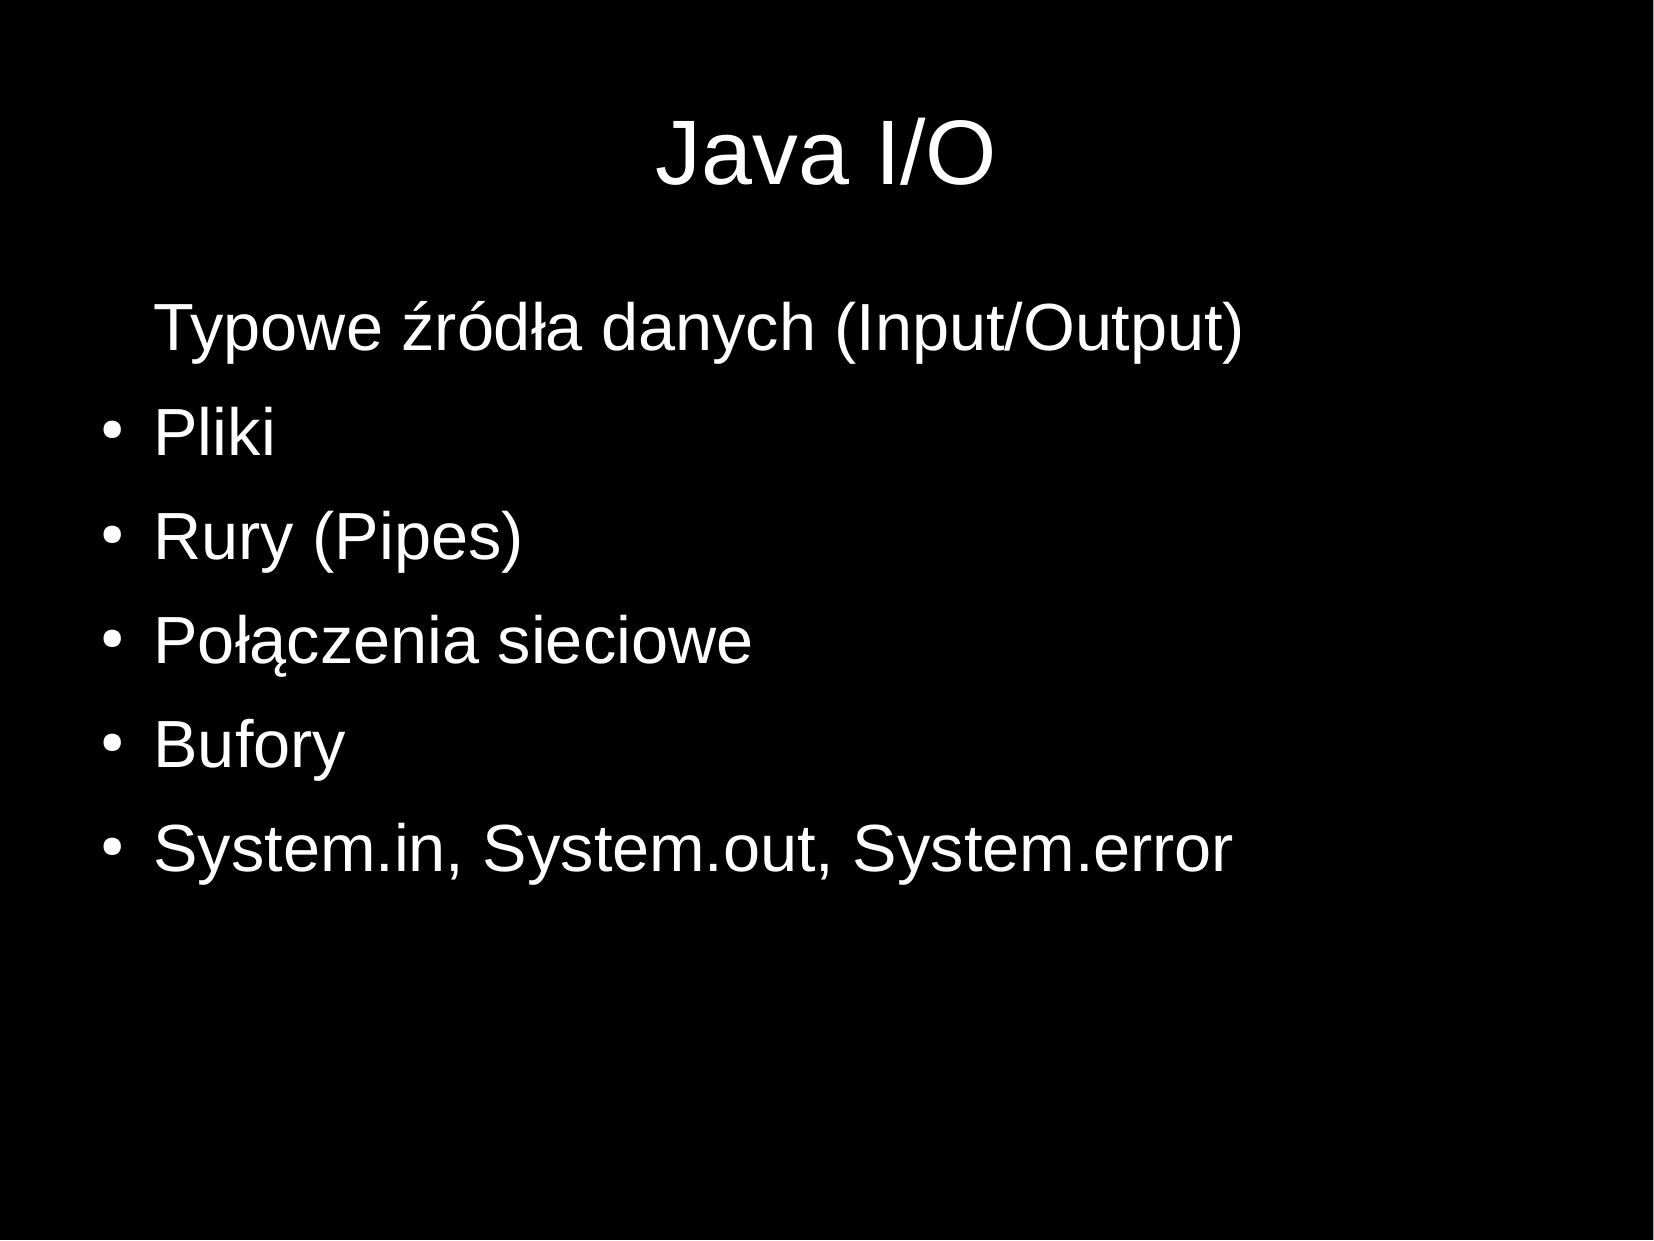

# Java I/O
Typowe źródła danych (Input/Output)
Pliki
Rury (Pipes)
Połączenia sieciowe
Bufory
System.in, System.out, System.error